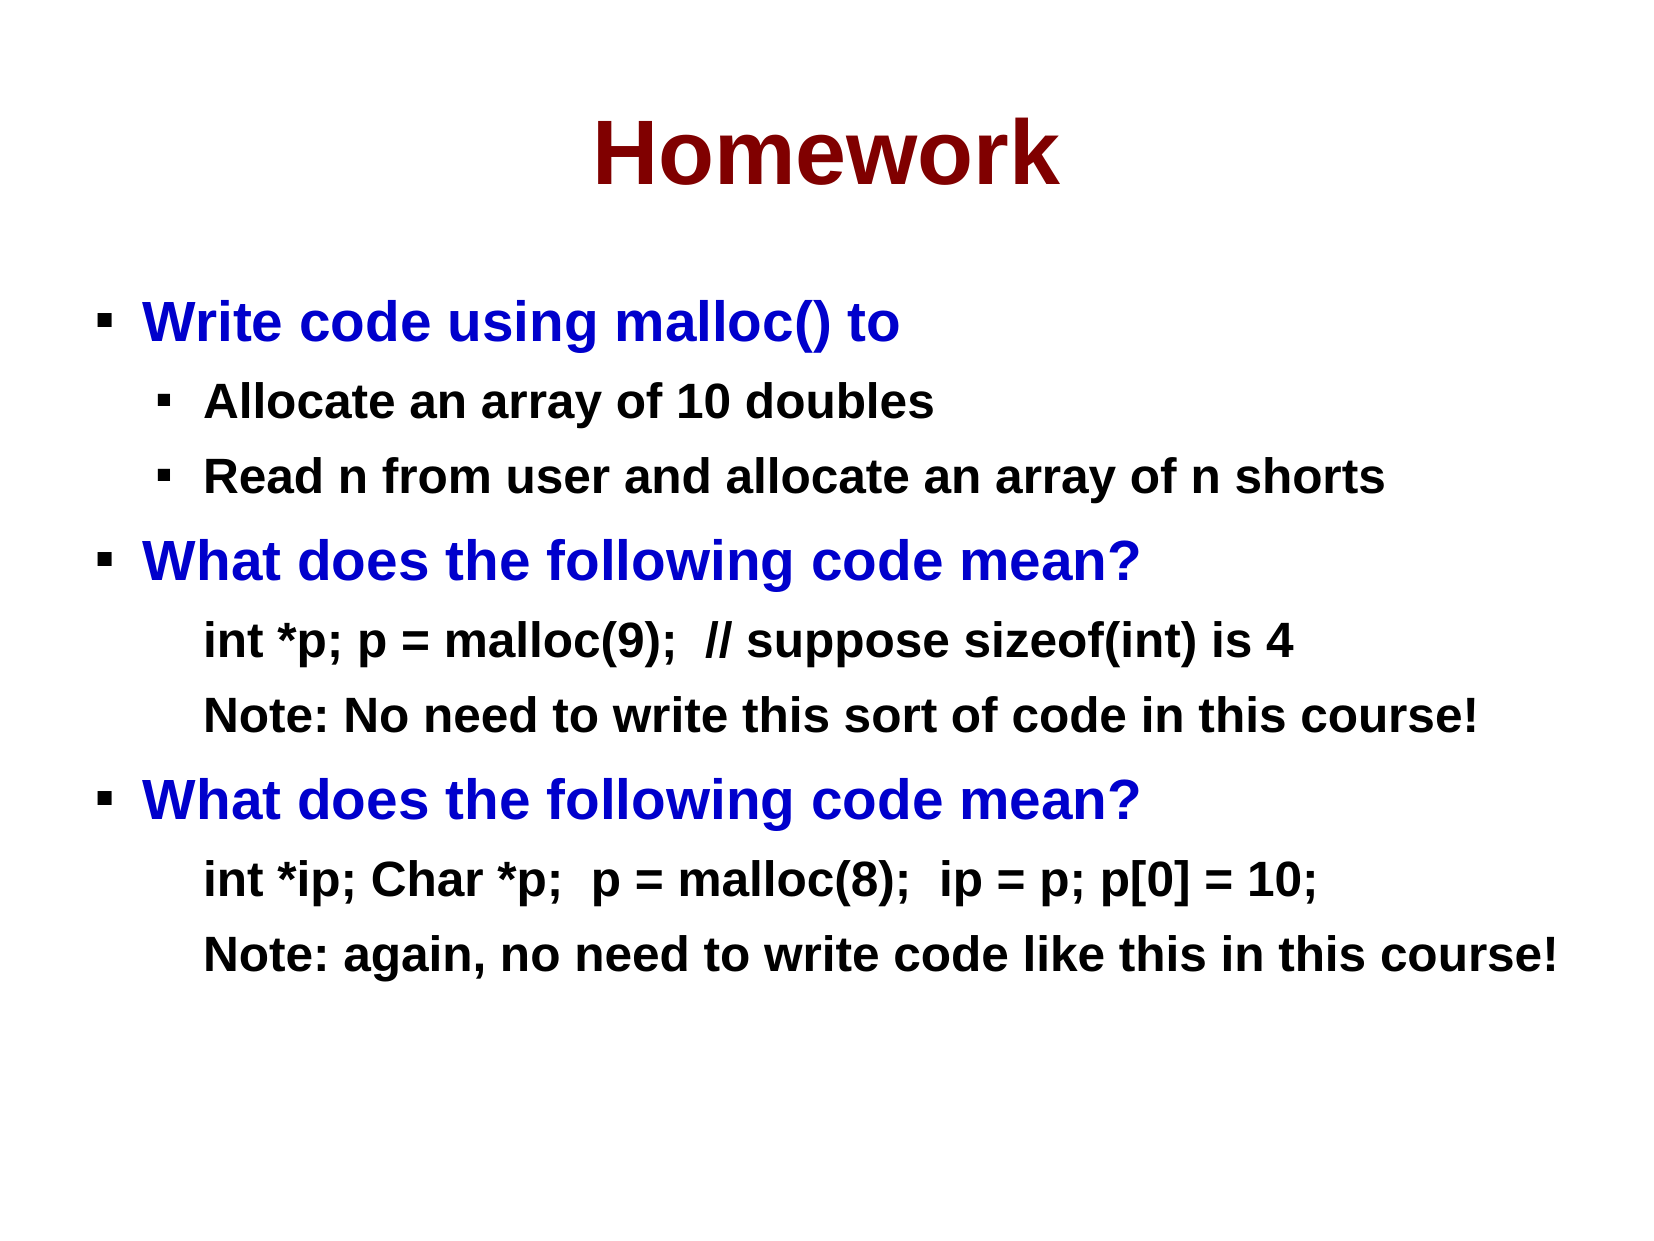

# Homework
Write code using malloc() to
Allocate an array of 10 doubles
Read n from user and allocate an array of n shorts
What does the following code mean?
int *p; p = malloc(9); // suppose sizeof(int) is 4
Note: No need to write this sort of code in this course!
What does the following code mean?
int *ip; Char *p; p = malloc(8); ip = p; p[0] = 10;
Note: again, no need to write code like this in this course!